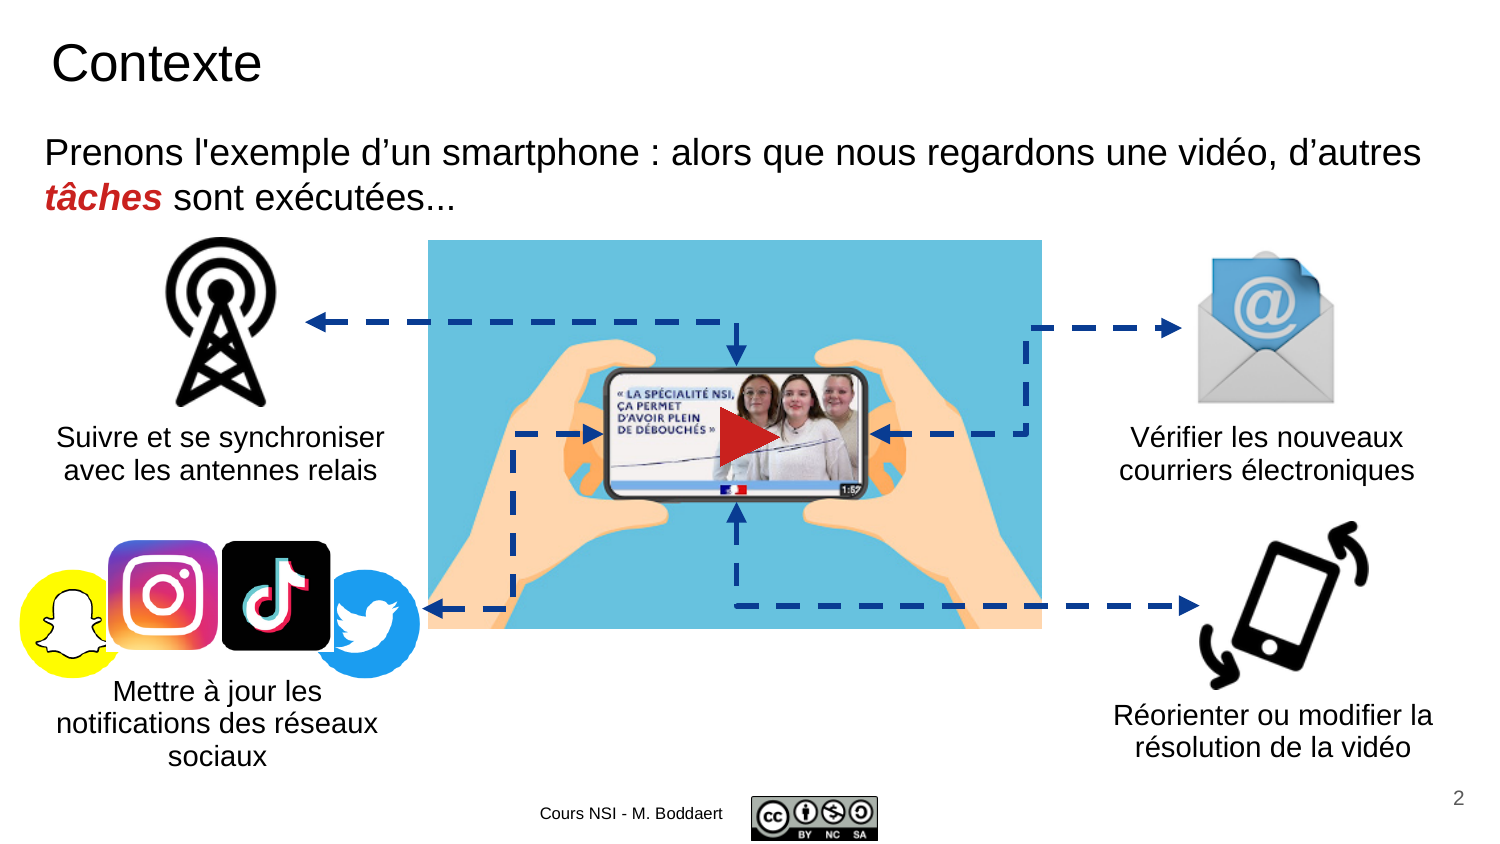

# Contexte
Prenons l'exemple d’un smartphone : alors que nous regardons une vidéo, d’autres tâches sont exécutées...
Suivre et se synchroniser avec les antennes relais
Vérifier les nouveaux courriers électroniques
Mettre à jour les notifications des réseaux sociaux
Réorienter ou modifier la résolution de la vidéo
2